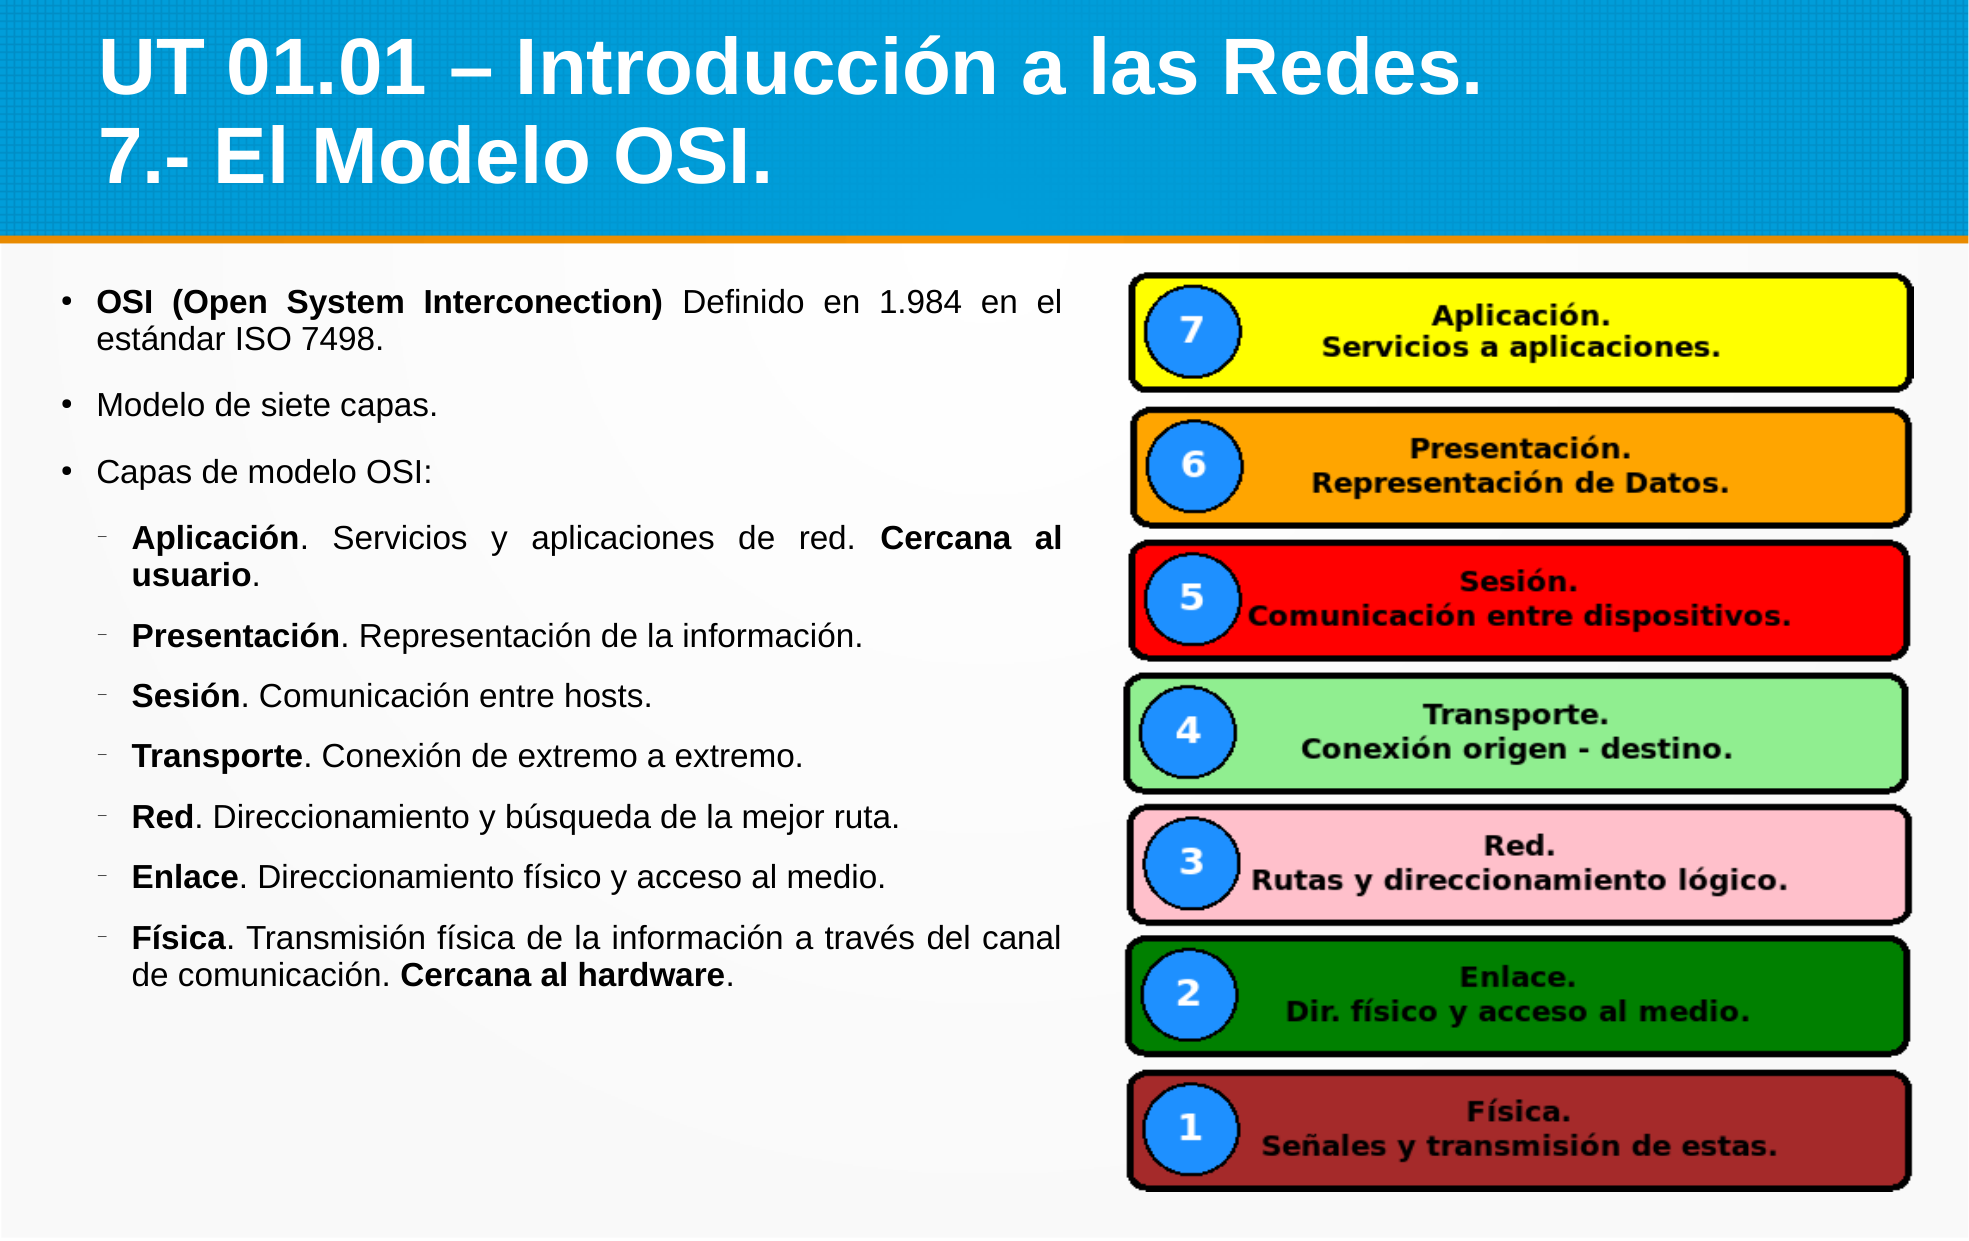

# UT 01.01 – Introducción a las Redes. 7.- El Modelo OSI.
OSI (Open System Interconection) Definido en 1.984 en el estándar ISO 7498.
Modelo de siete capas.
Capas de modelo OSI:
Aplicación. Servicios y aplicaciones de red. Cercana al usuario.
Presentación. Representación de la información.
Sesión. Comunicación entre hosts.
Transporte. Conexión de extremo a extremo.
Red. Direccionamiento y búsqueda de la mejor ruta.
Enlace. Direccionamiento físico y acceso al medio.
Física. Transmisión física de la información a través del canal de comunicación. Cercana al hardware.